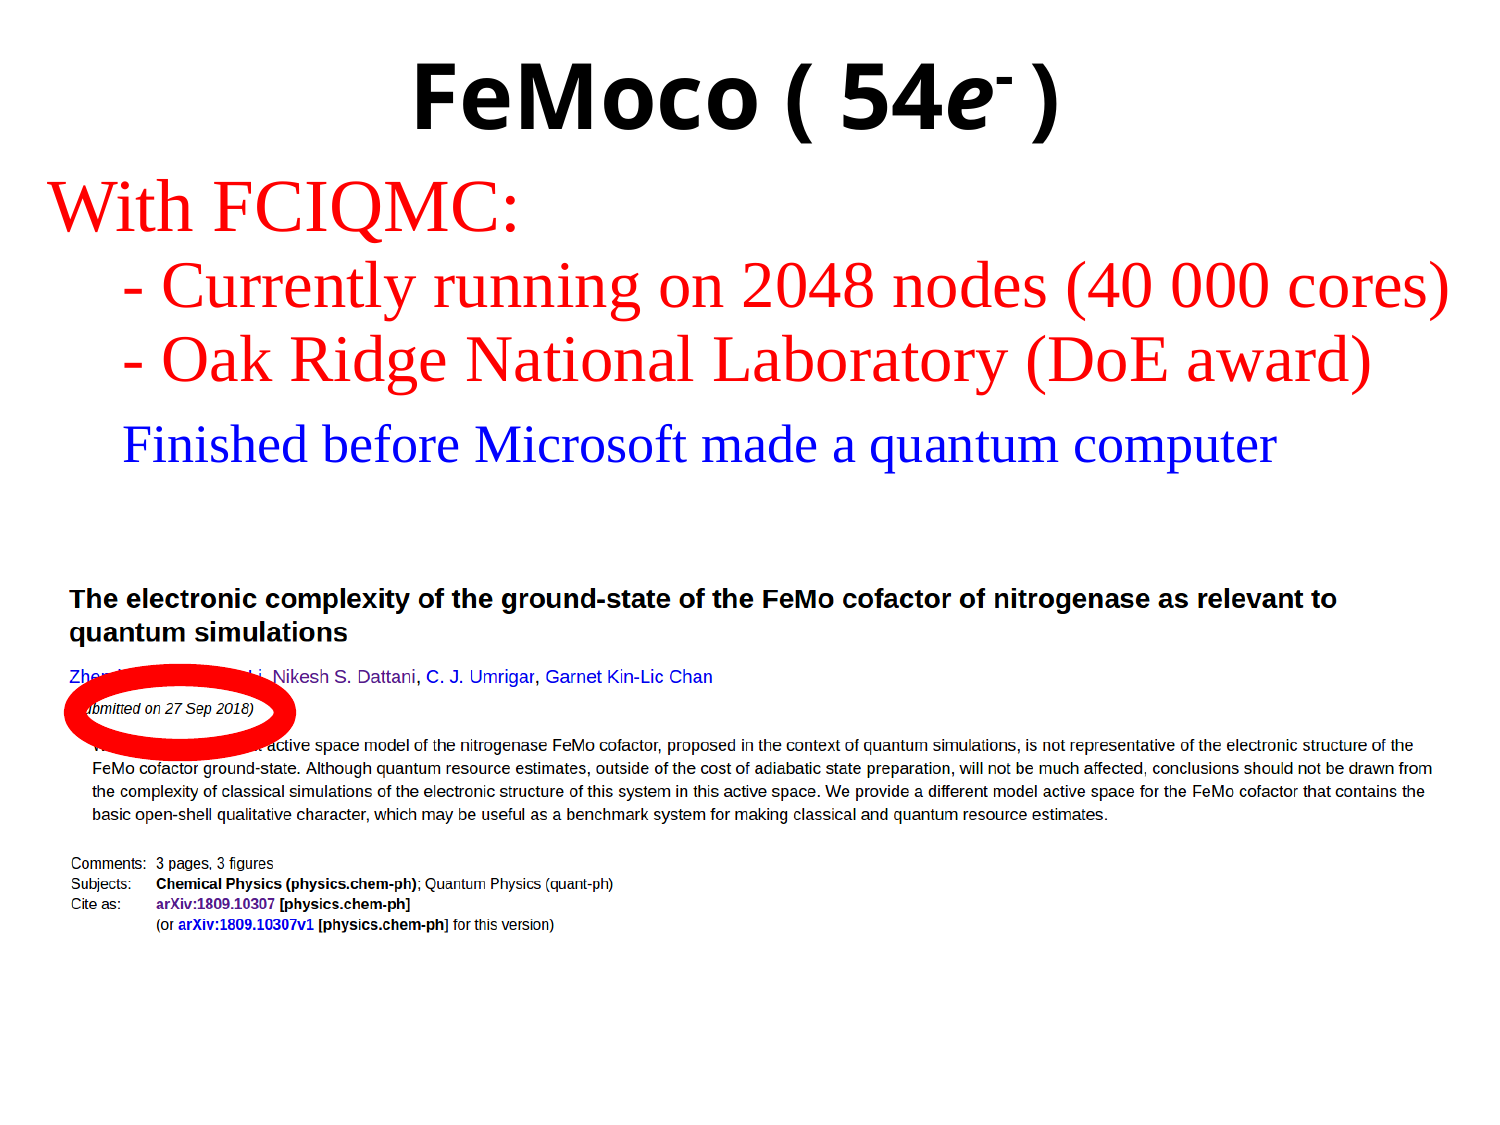

FeMoco ( 54e- )
With FCIQMC:
	- Currently running on 2048 nodes (40 000 cores)
	- Oak Ridge National Laboratory (DoE award)
	Finished before Microsoft made a quantum computer